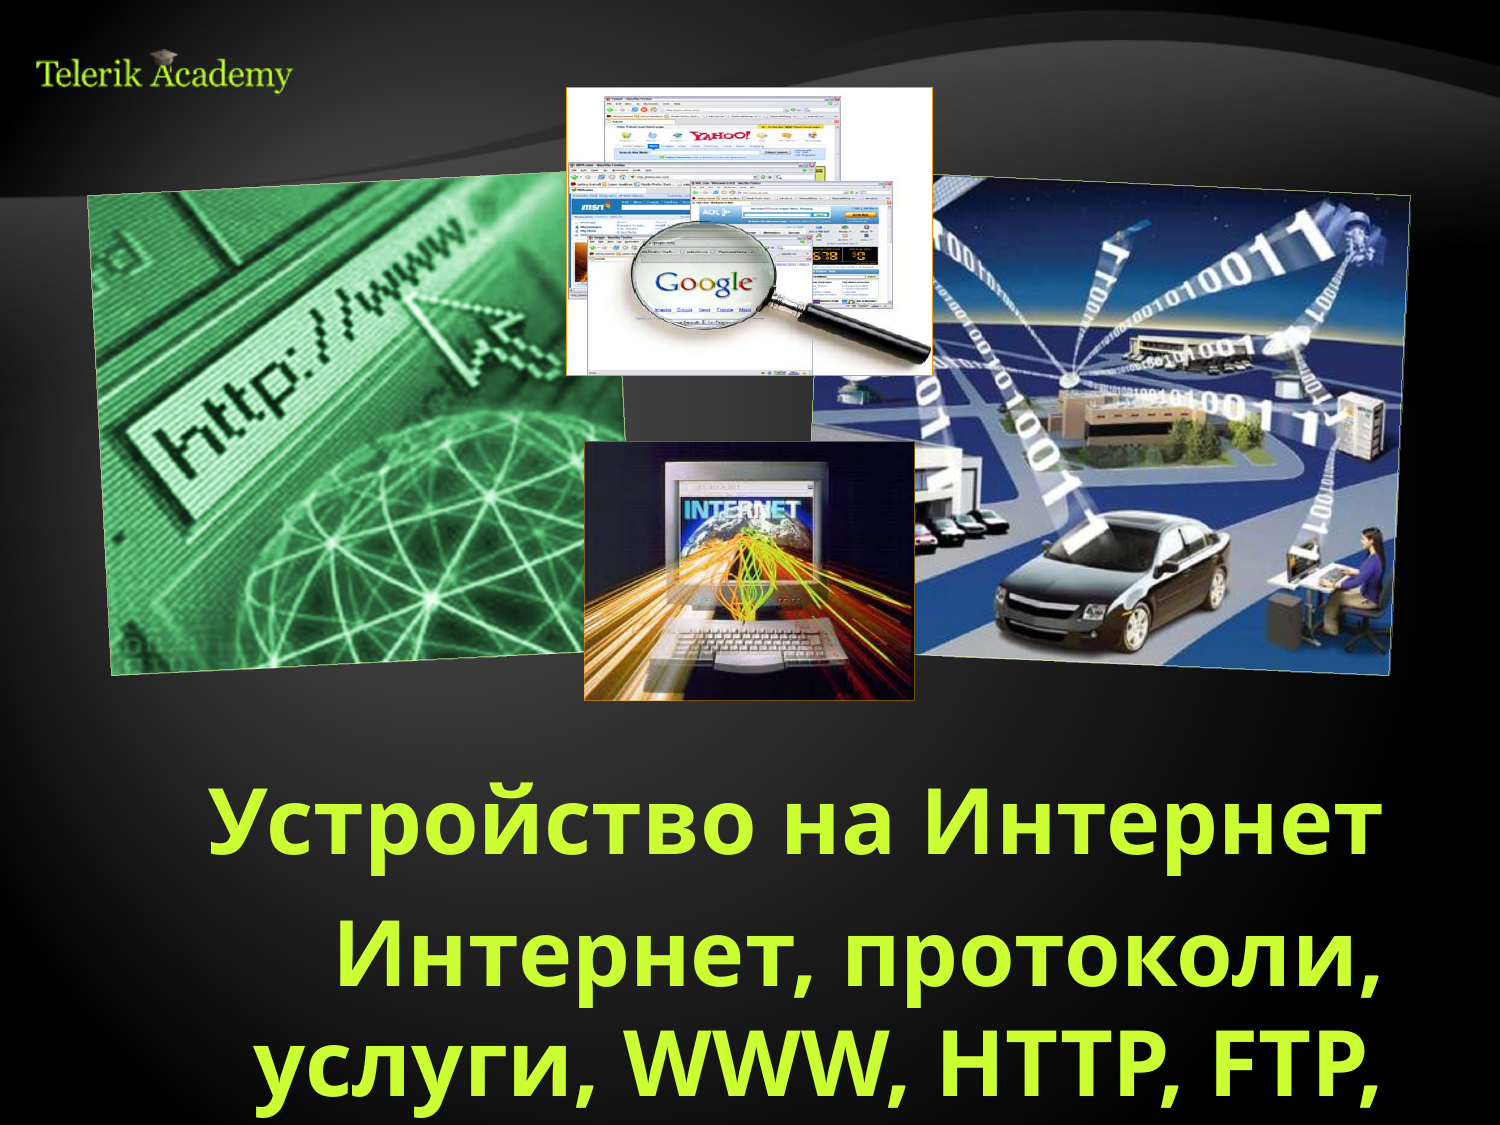

# Устройство на Интернет
Интернет, протоколи, услуги, WWW, HTTP, FTP, SMTP, POP3, IMAP, WebDAV, IP, DNS, …